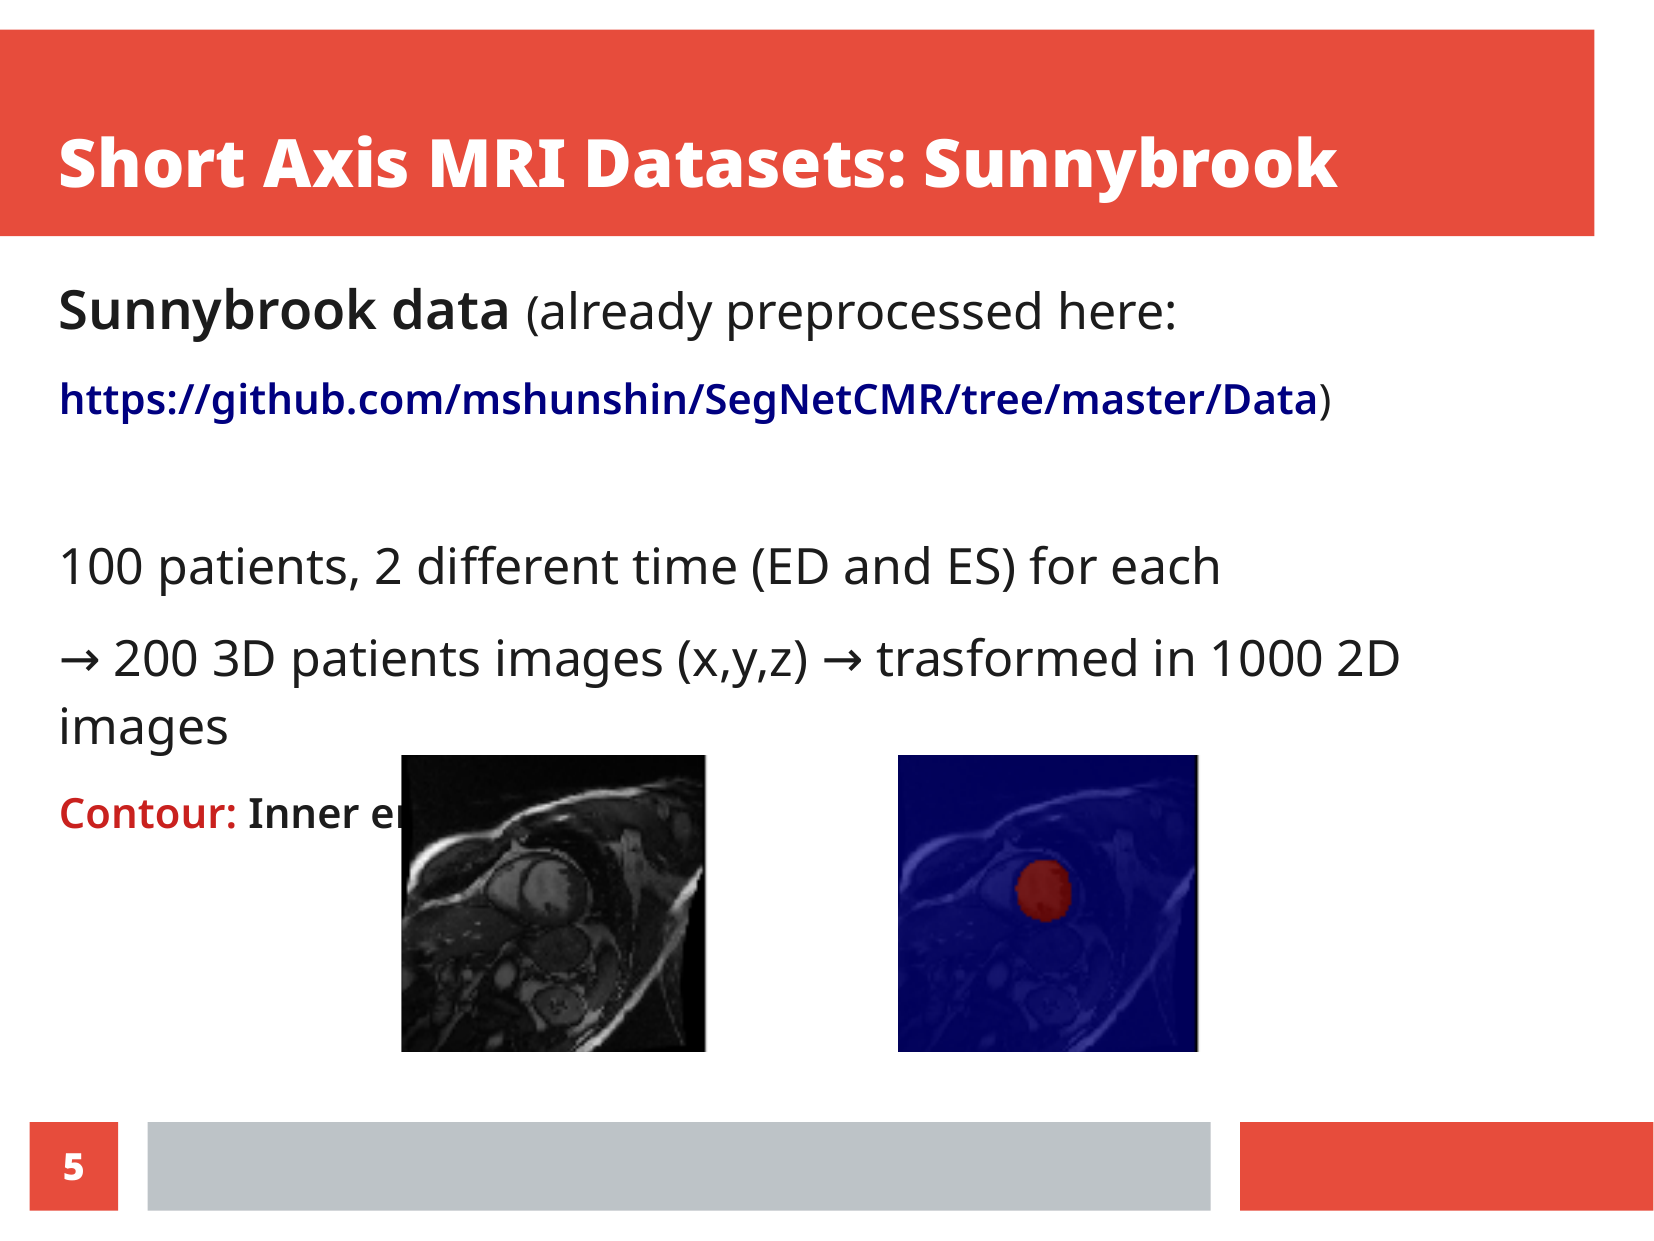

# Short Axis MRI Datasets: Sunnybrook
Sunnybrook data (already preprocessed here:
https://github.com/mshunshin/SegNetCMR/tree/master/Data)
100 patients, 2 different time (ED and ES) for each
→ 200 3D patients images (x,y,z) → trasformed in 1000 2D images
Contour: Inner endocardium of Left Ventricle
5